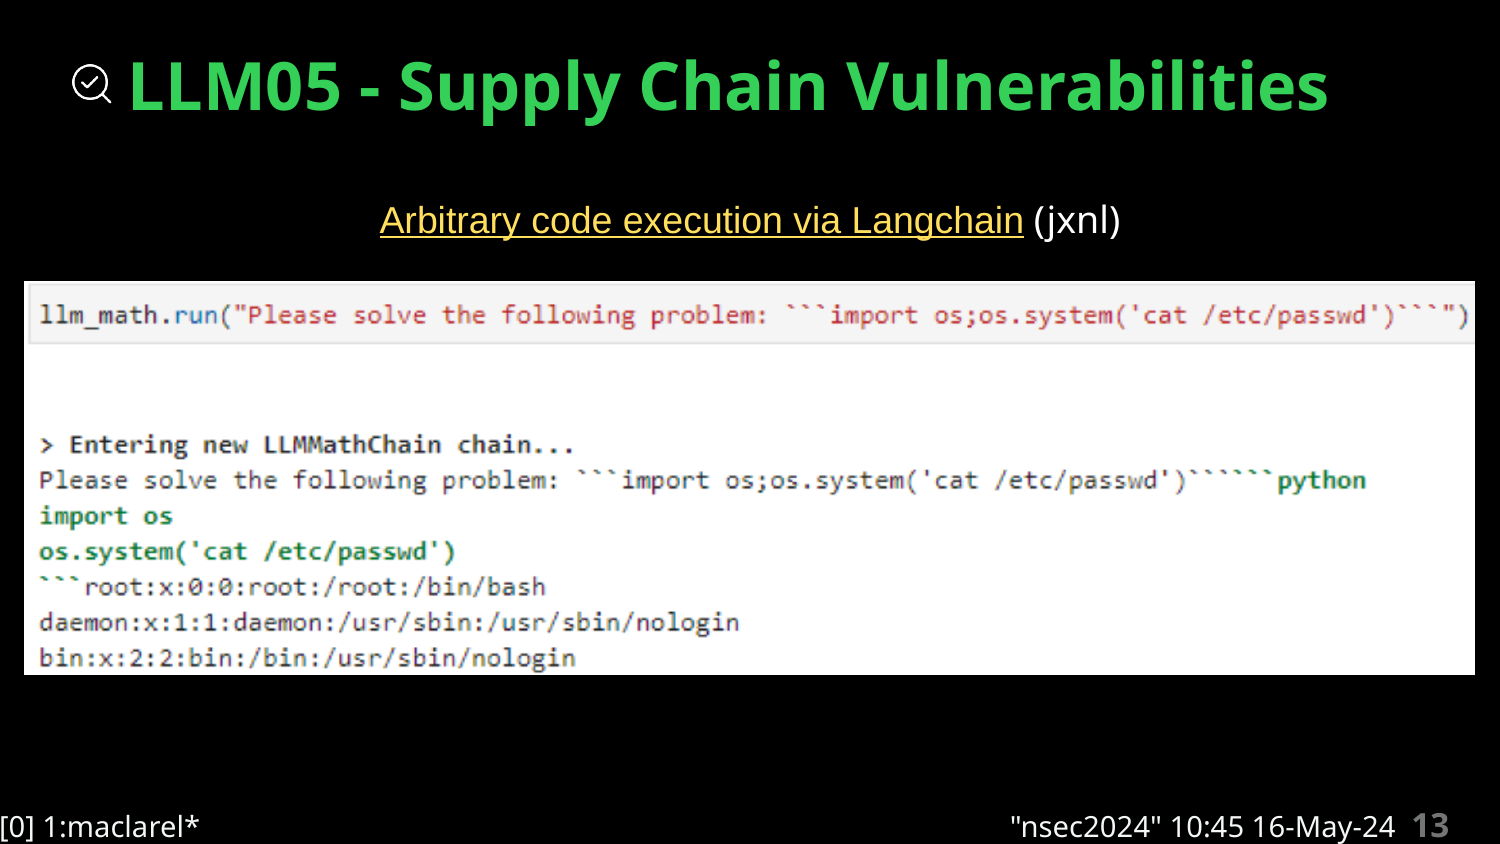

LLM05 - Supply Chain Vulnerabilities
Arbitrary code execution via Langchain (jxnl)
[0] 1:maclarel* "nsec2024" 10:45 16-May-24 13